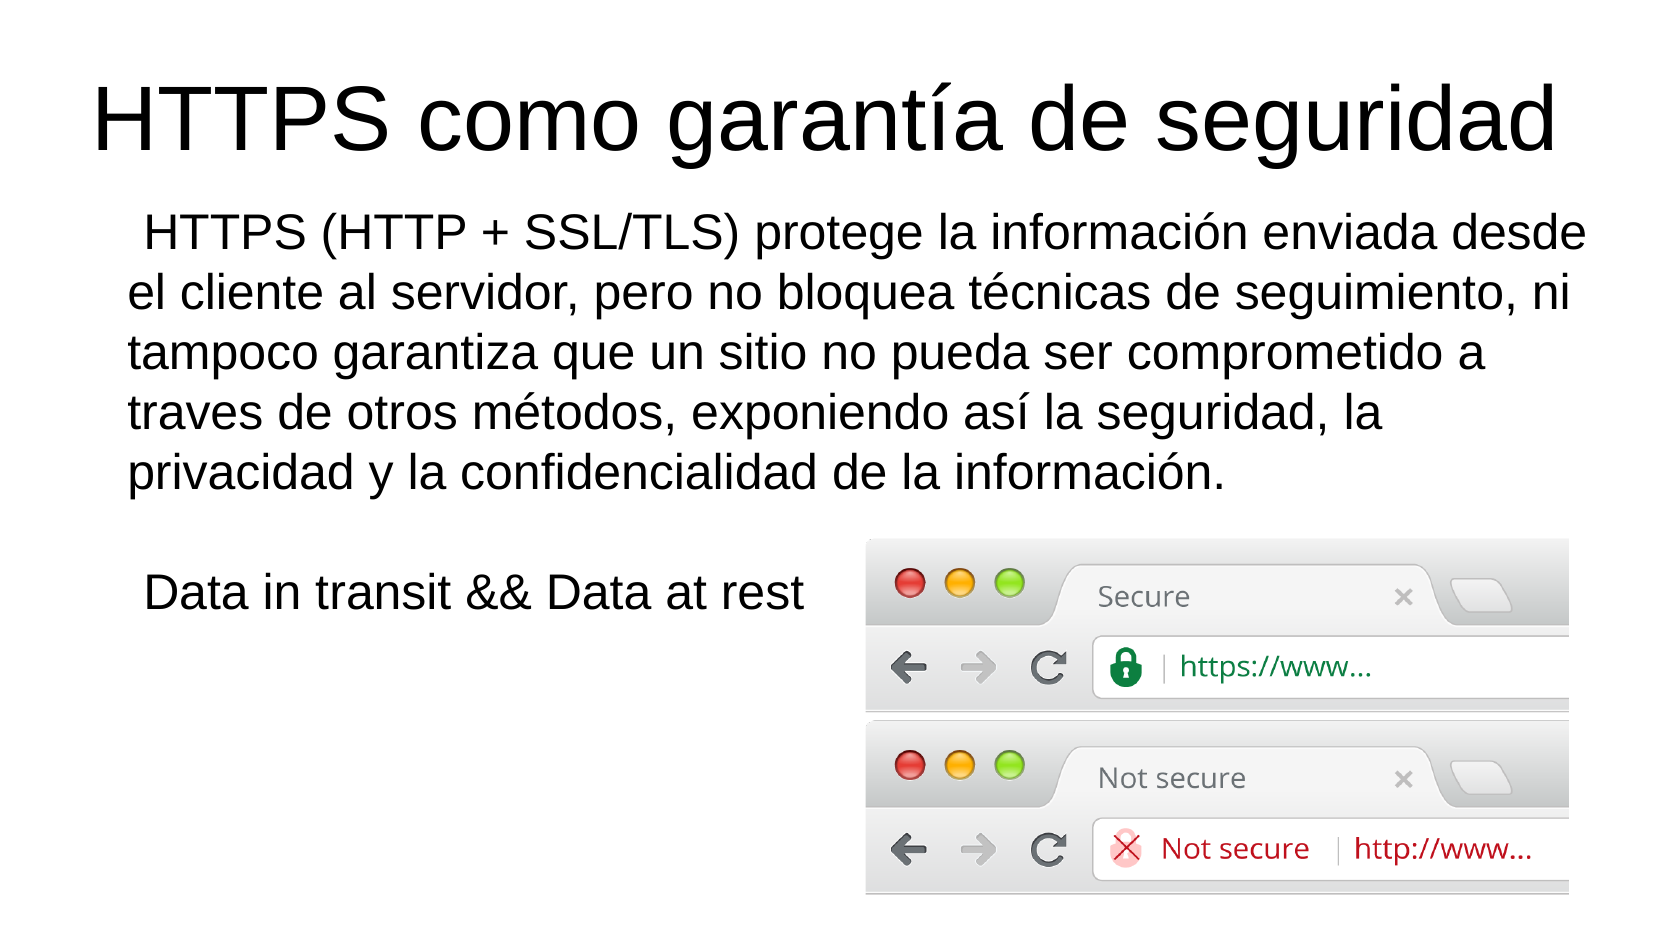

HTTPS como garantía de seguridad
HTTPS (HTTP + SSL/TLS) protege la información enviada desde el cliente al servidor, pero no bloquea técnicas de seguimiento, ni tampoco garantiza que un sitio no pueda ser comprometido a traves de otros métodos, exponiendo así la seguridad, la privacidad y la confidencialidad de la información.
Data in transit && Data at rest